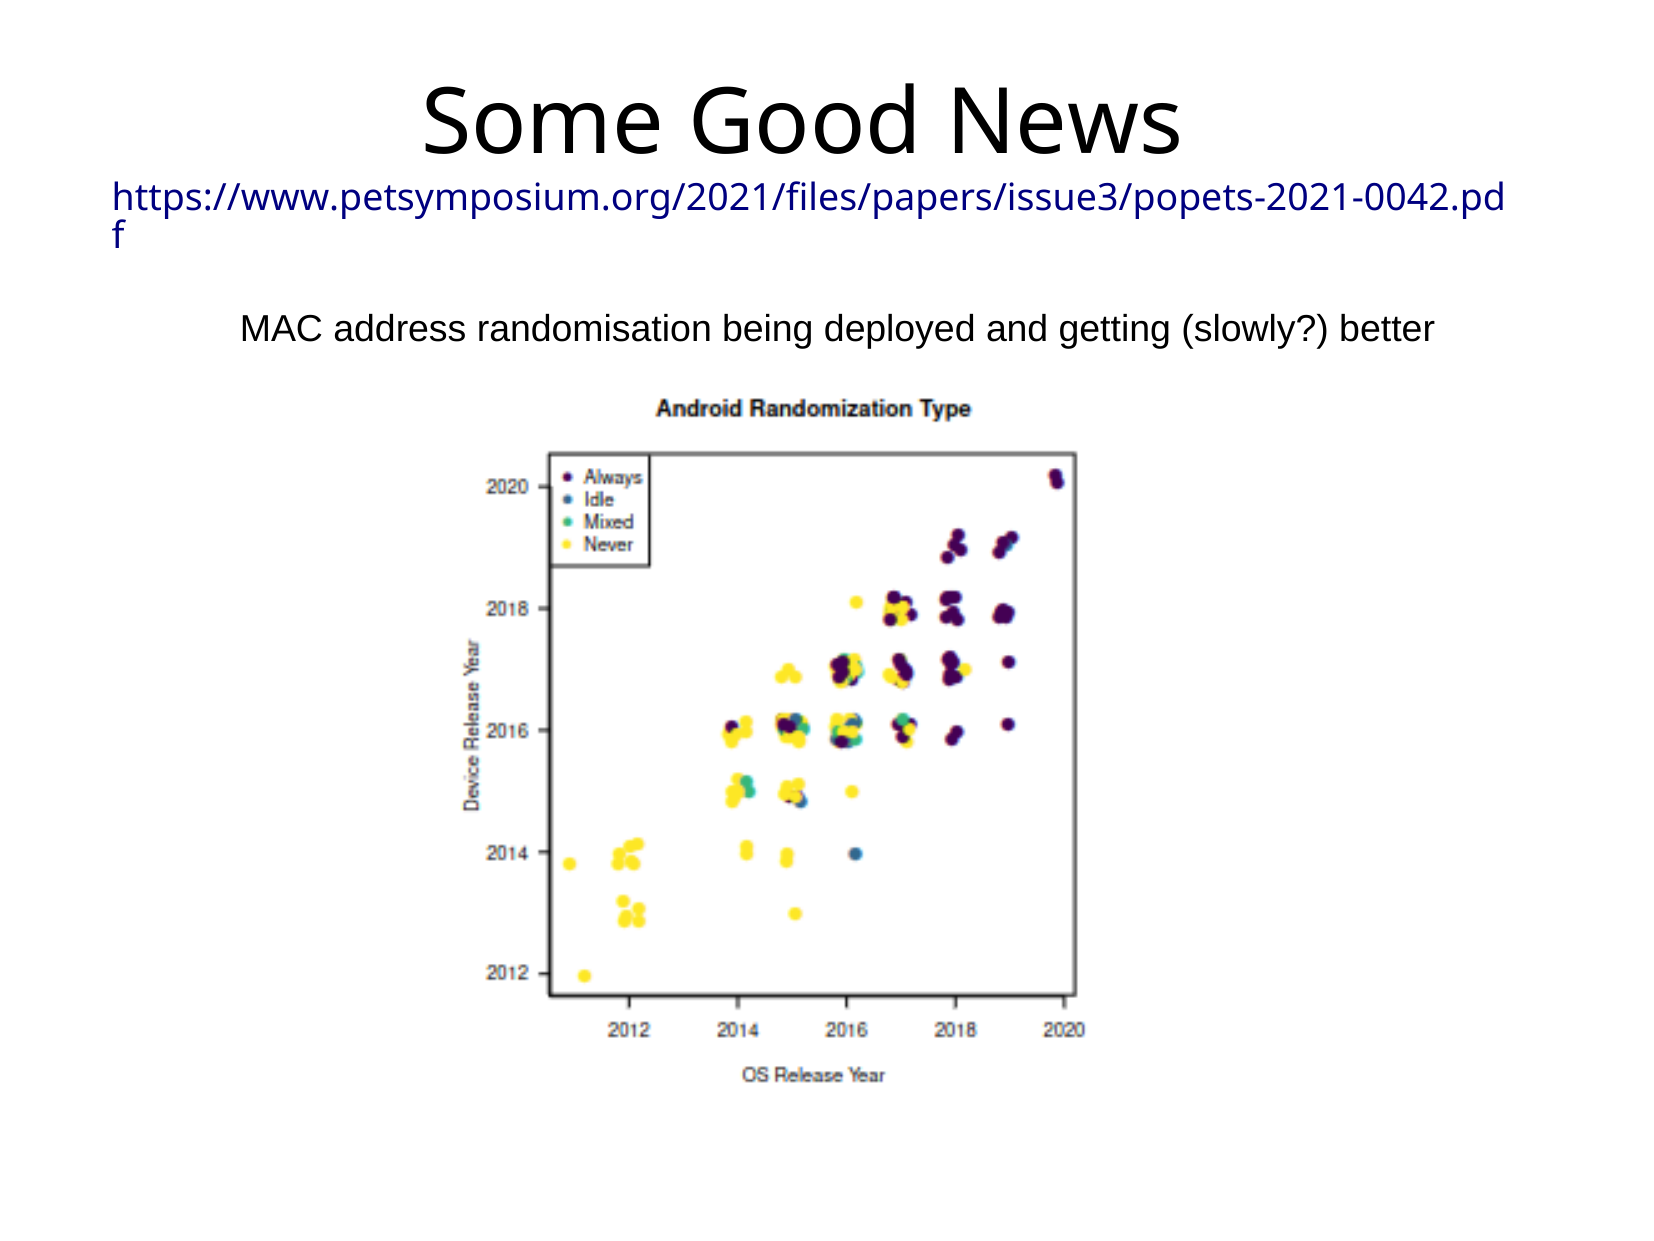

Some Good News
https://www.petsymposium.org/2021/files/papers/issue3/popets-2021-0042.pdf
MAC address randomisation being deployed and getting (slowly?) better